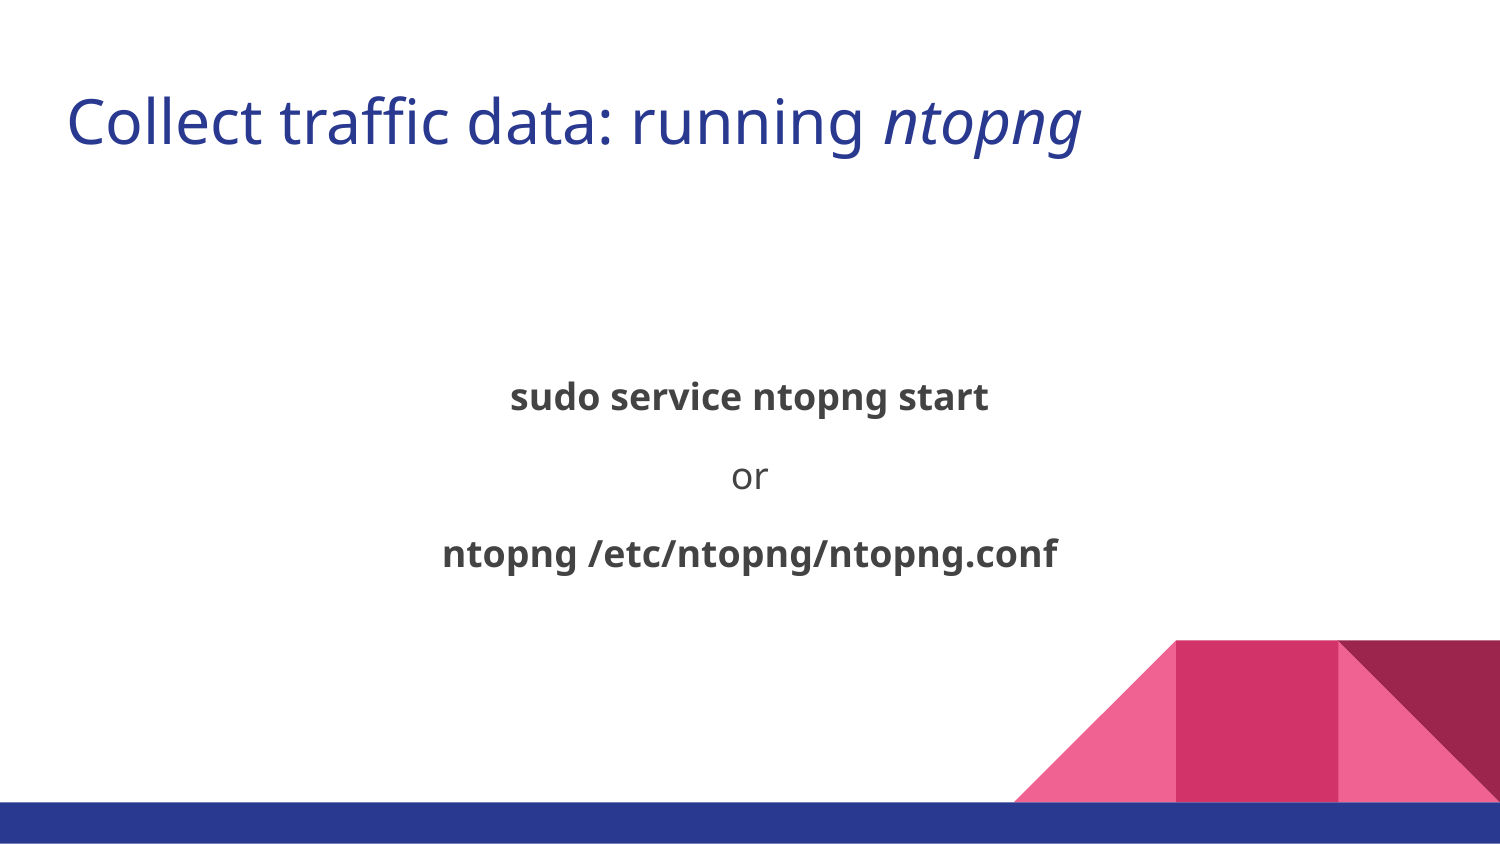

# Collect traffic data: running ntopng
sudo service ntopng start
or
ntopng /etc/ntopng/ntopng.conf